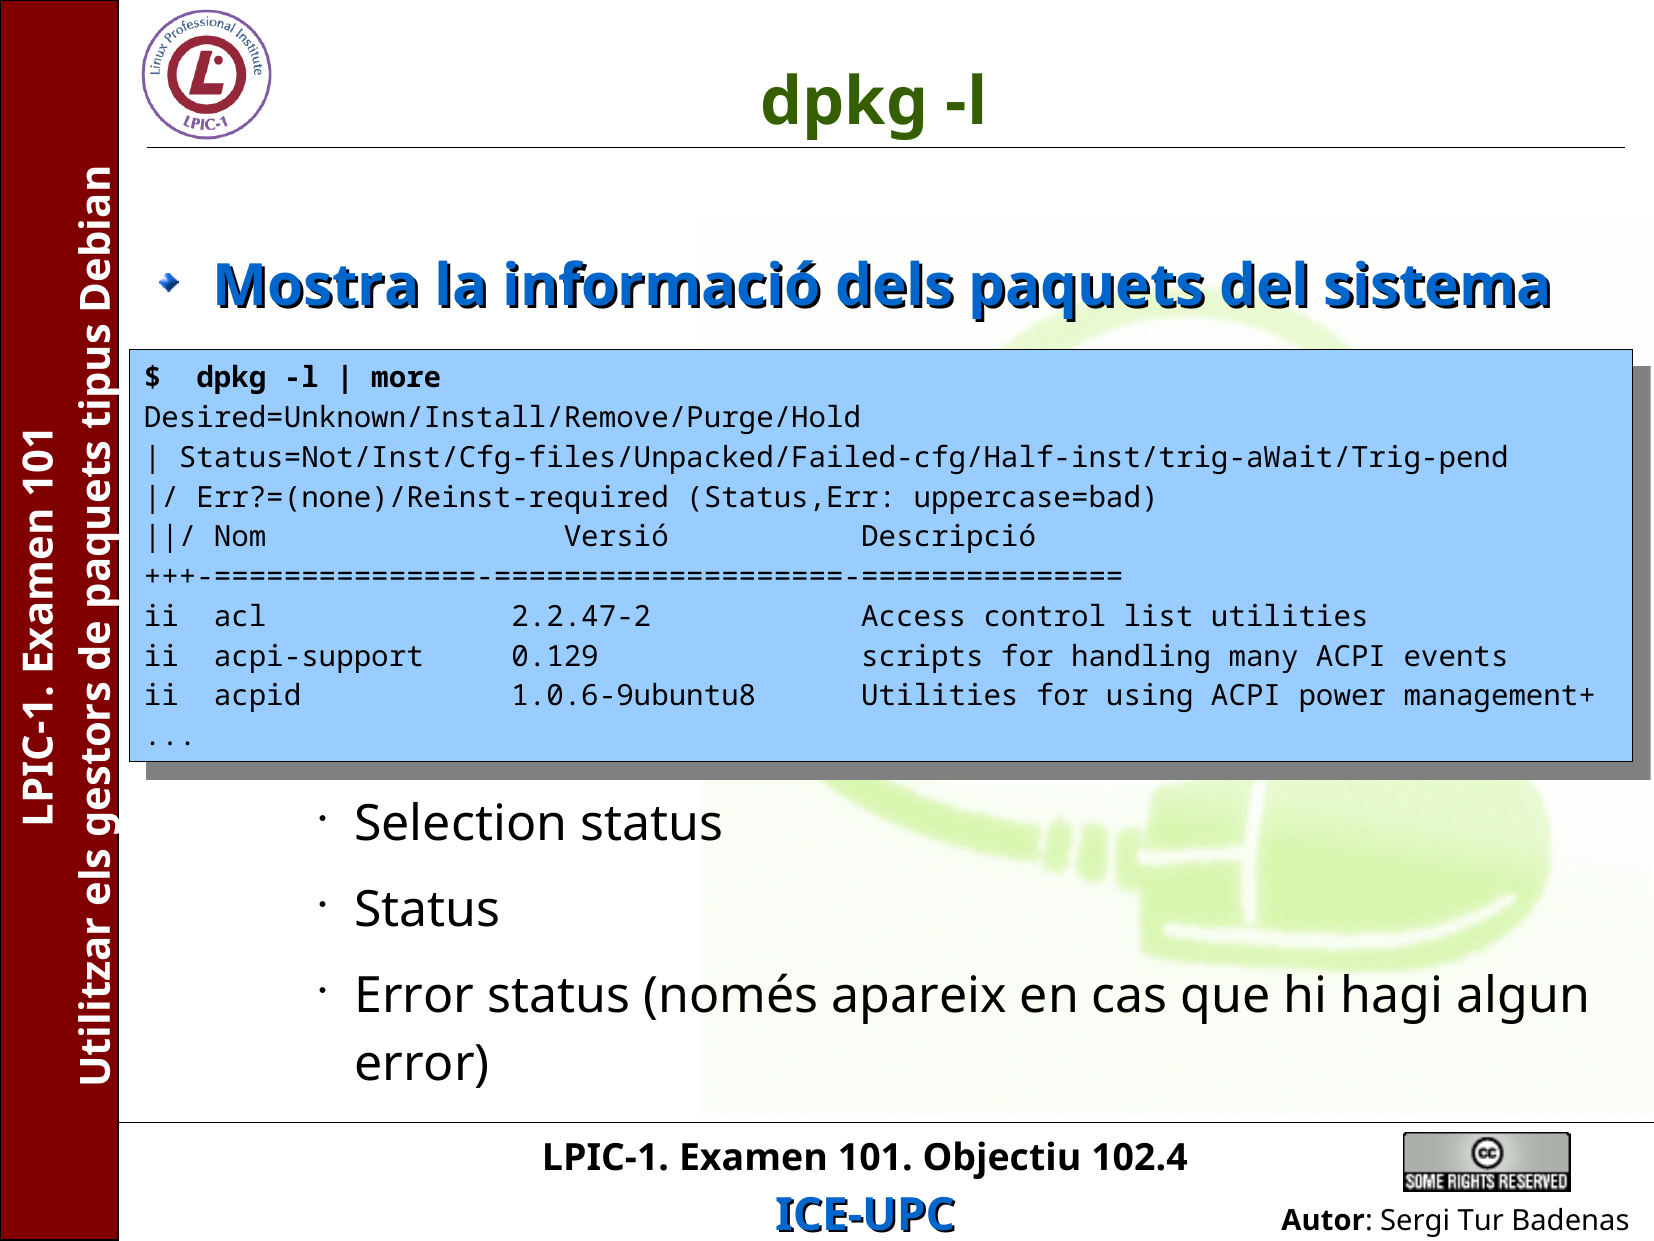

# dpkg -l
Mostra la informació dels paquets del sistema
La primera columna té 3 parts (caràcters)
Selection status
Status
Error status (només apareix en cas que hi hagi algun error)
$ dpkg -l | more
Desired=Unknown/Install/Remove/Purge/Hold
| Status=Not/Inst/Cfg-files/Unpacked/Failed-cfg/Half-inst/trig-aWait/Trig-pend
|/ Err?=(none)/Reinst-required (Status,Err: uppercase=bad)
||/ Nom Versió Descripció
+++-===============-====================-===============
ii acl 2.2.47-2 Access control list utilities
ii acpi-support 0.129 scripts for handling many ACPI events
ii acpid 1.0.6-9ubuntu8 Utilities for using ACPI power management+
...